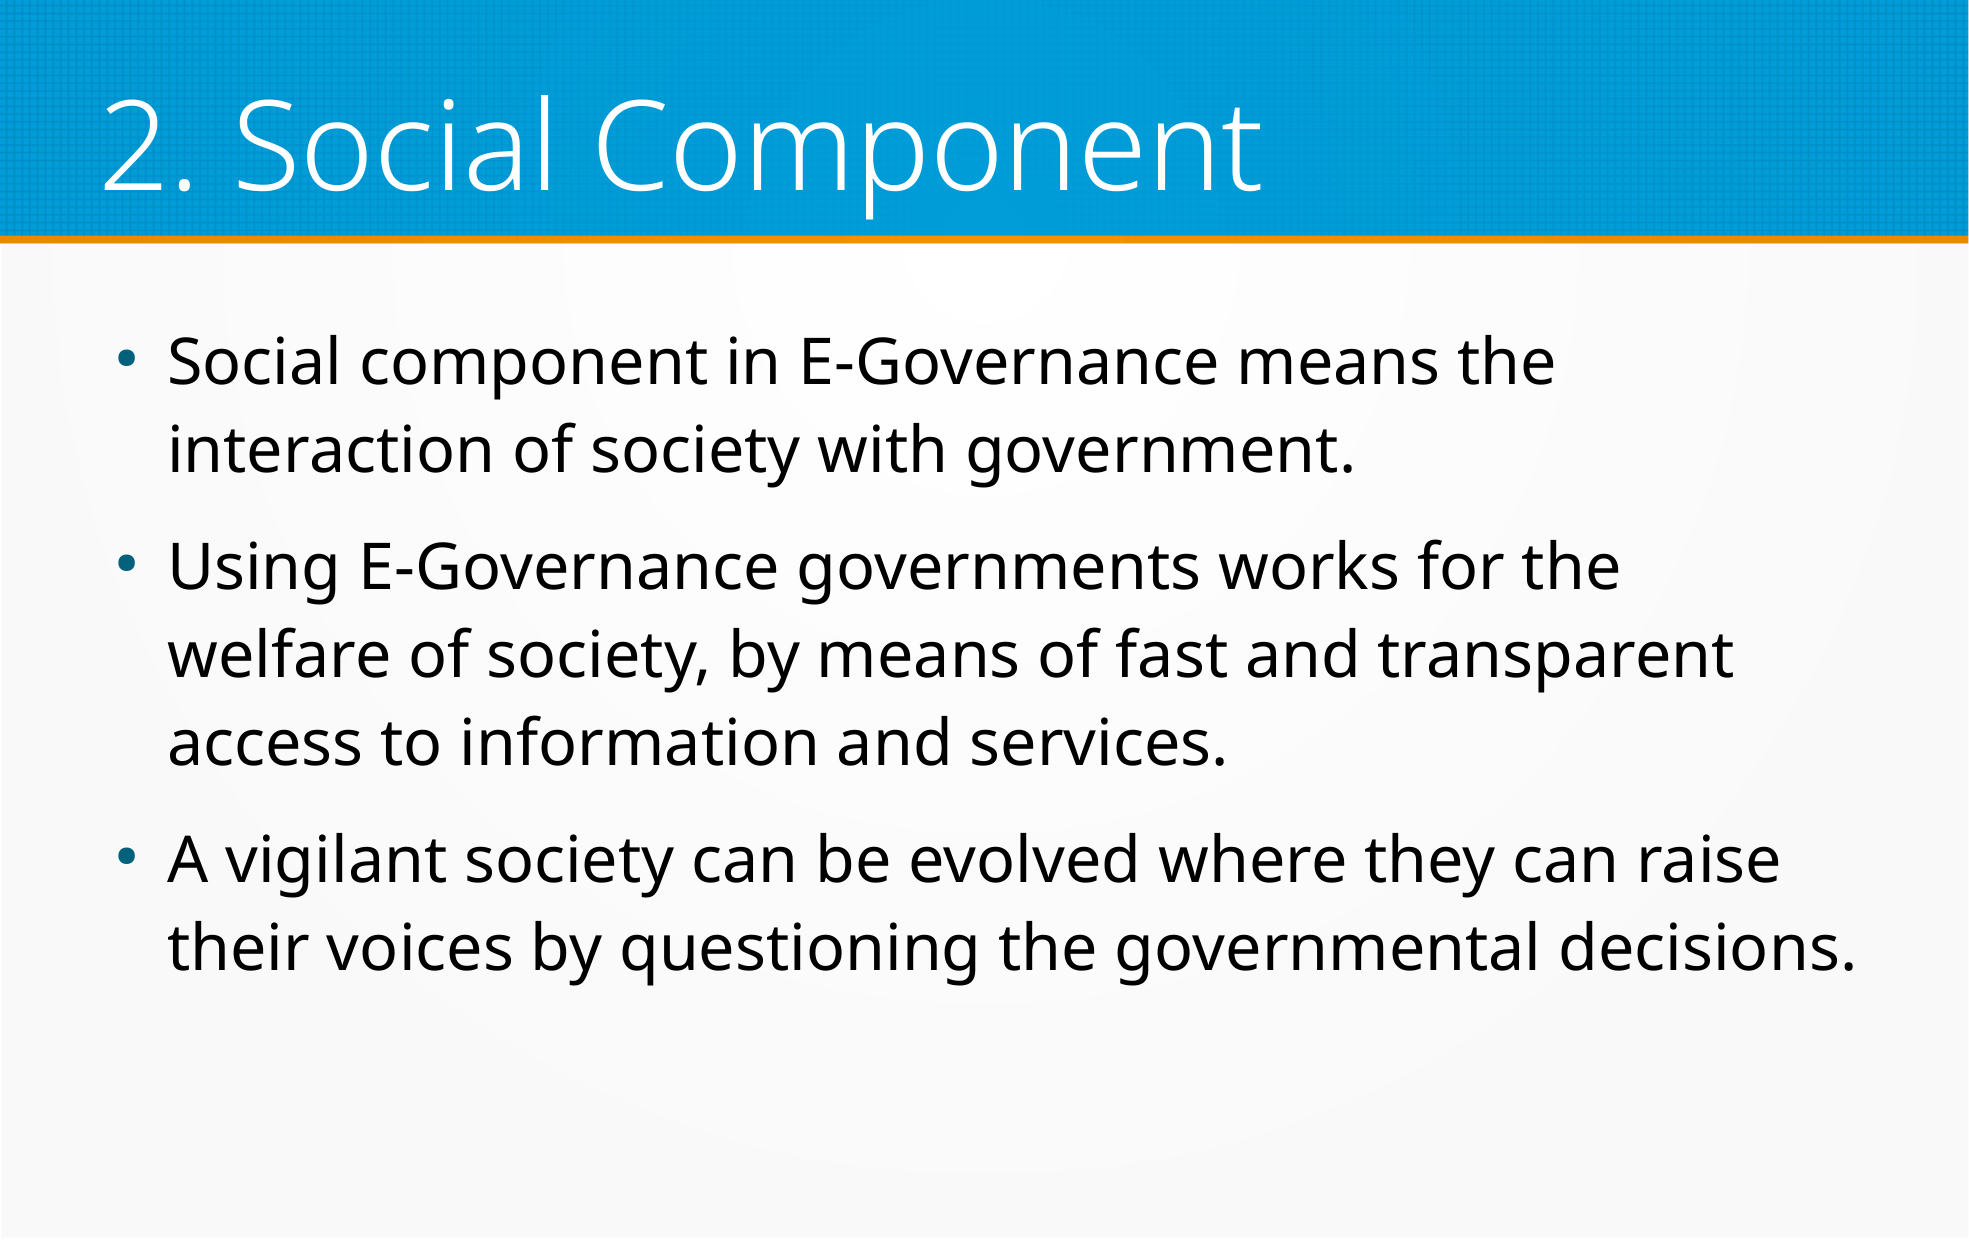

# 2. Social Component
Social component in E-Governance means the interaction of society with government.
Using E-Governance governments works for the welfare of society, by means of fast and transparent access to information and services.
A vigilant society can be evolved where they can raise their voices by questioning the governmental decisions.